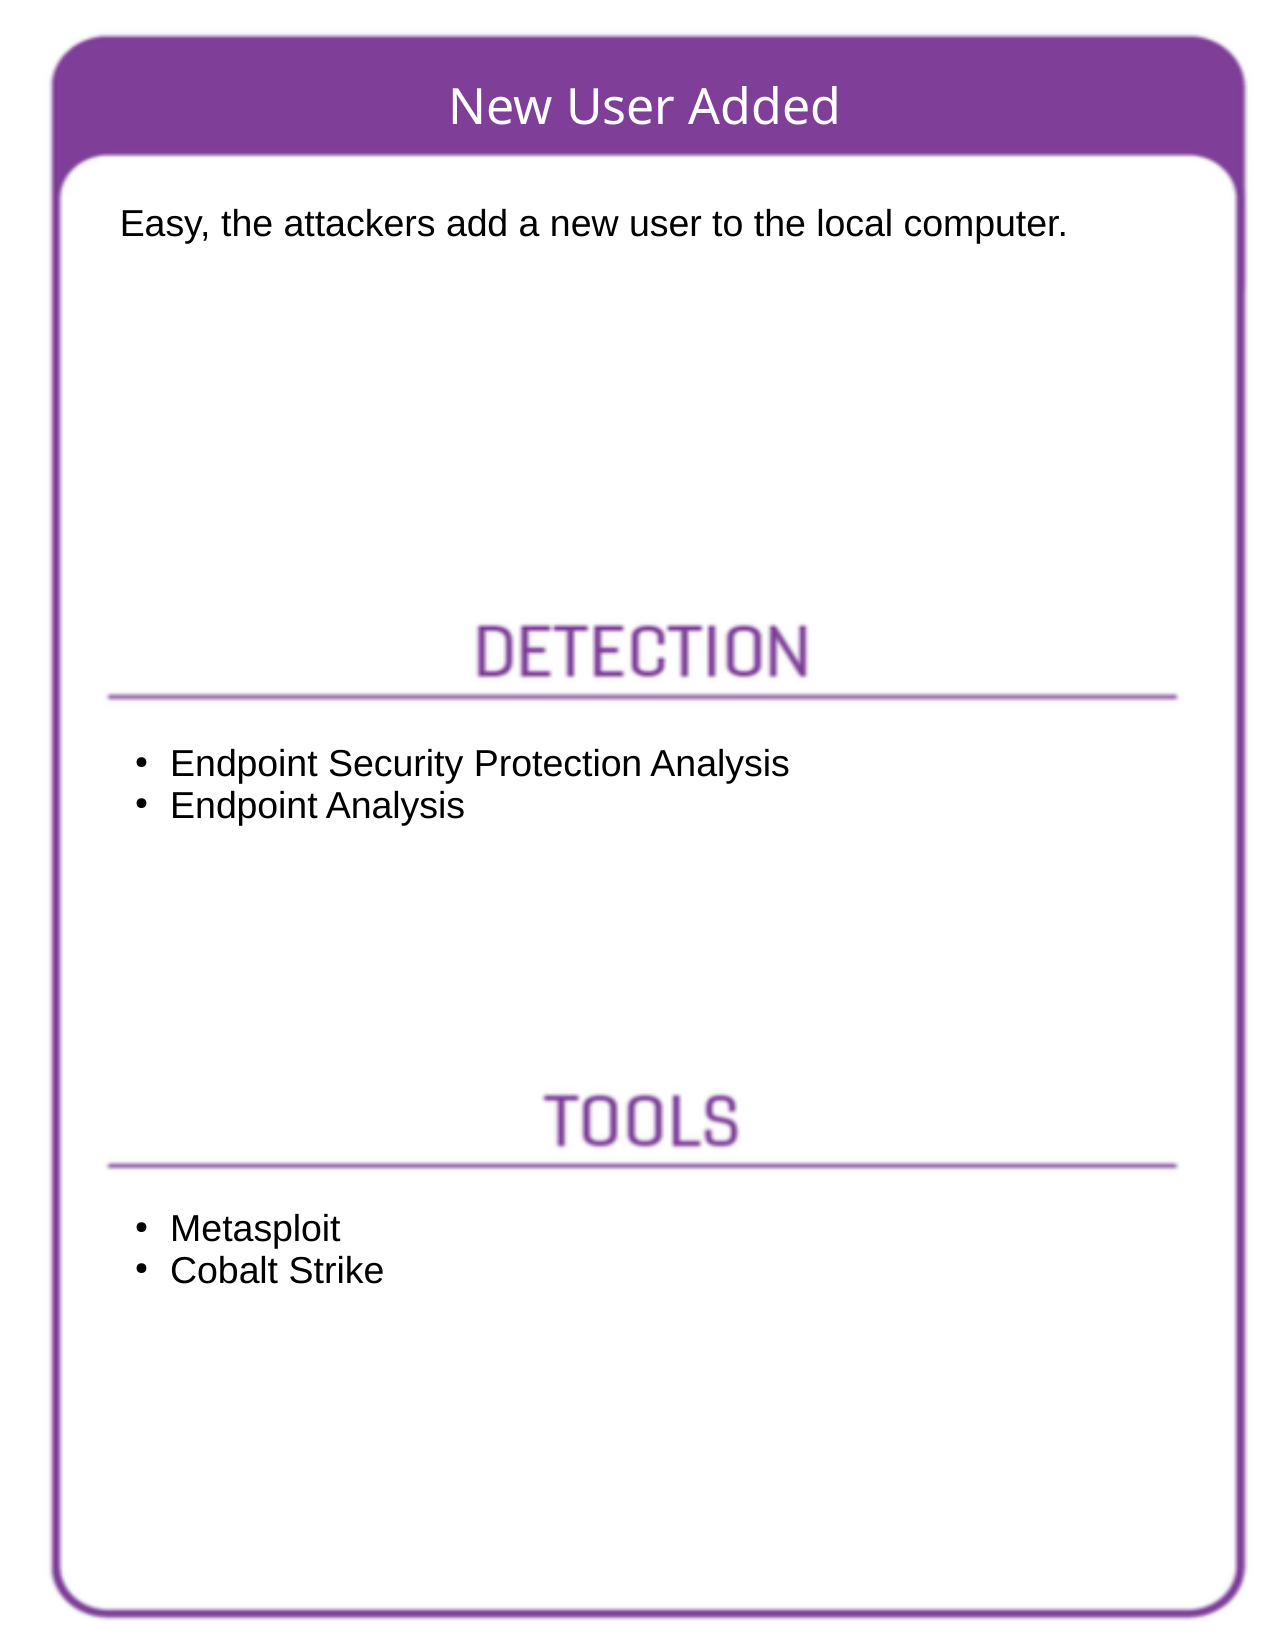

New User Added
Easy, the attackers add a new user to the local computer.
Endpoint Security Protection Analysis
Endpoint Analysis
Metasploit
Cobalt Strike